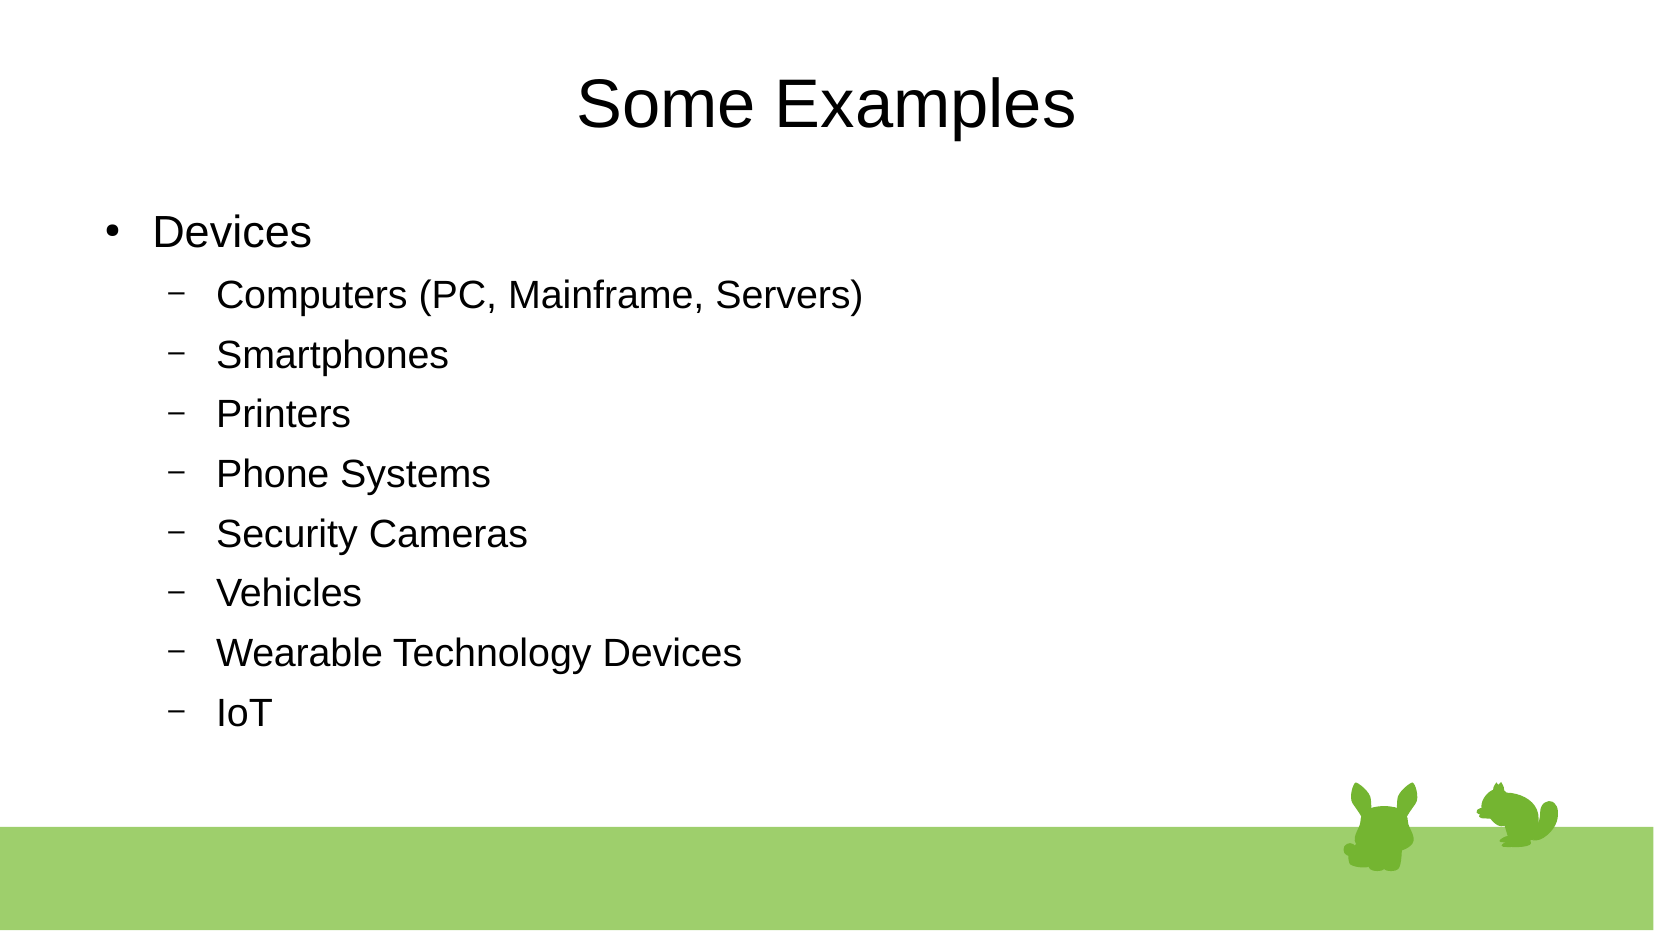

# Some Examples
Devices
Computers (PC, Mainframe, Servers)
Smartphones
Printers
Phone Systems
Security Cameras
Vehicles
Wearable Technology Devices
IoT